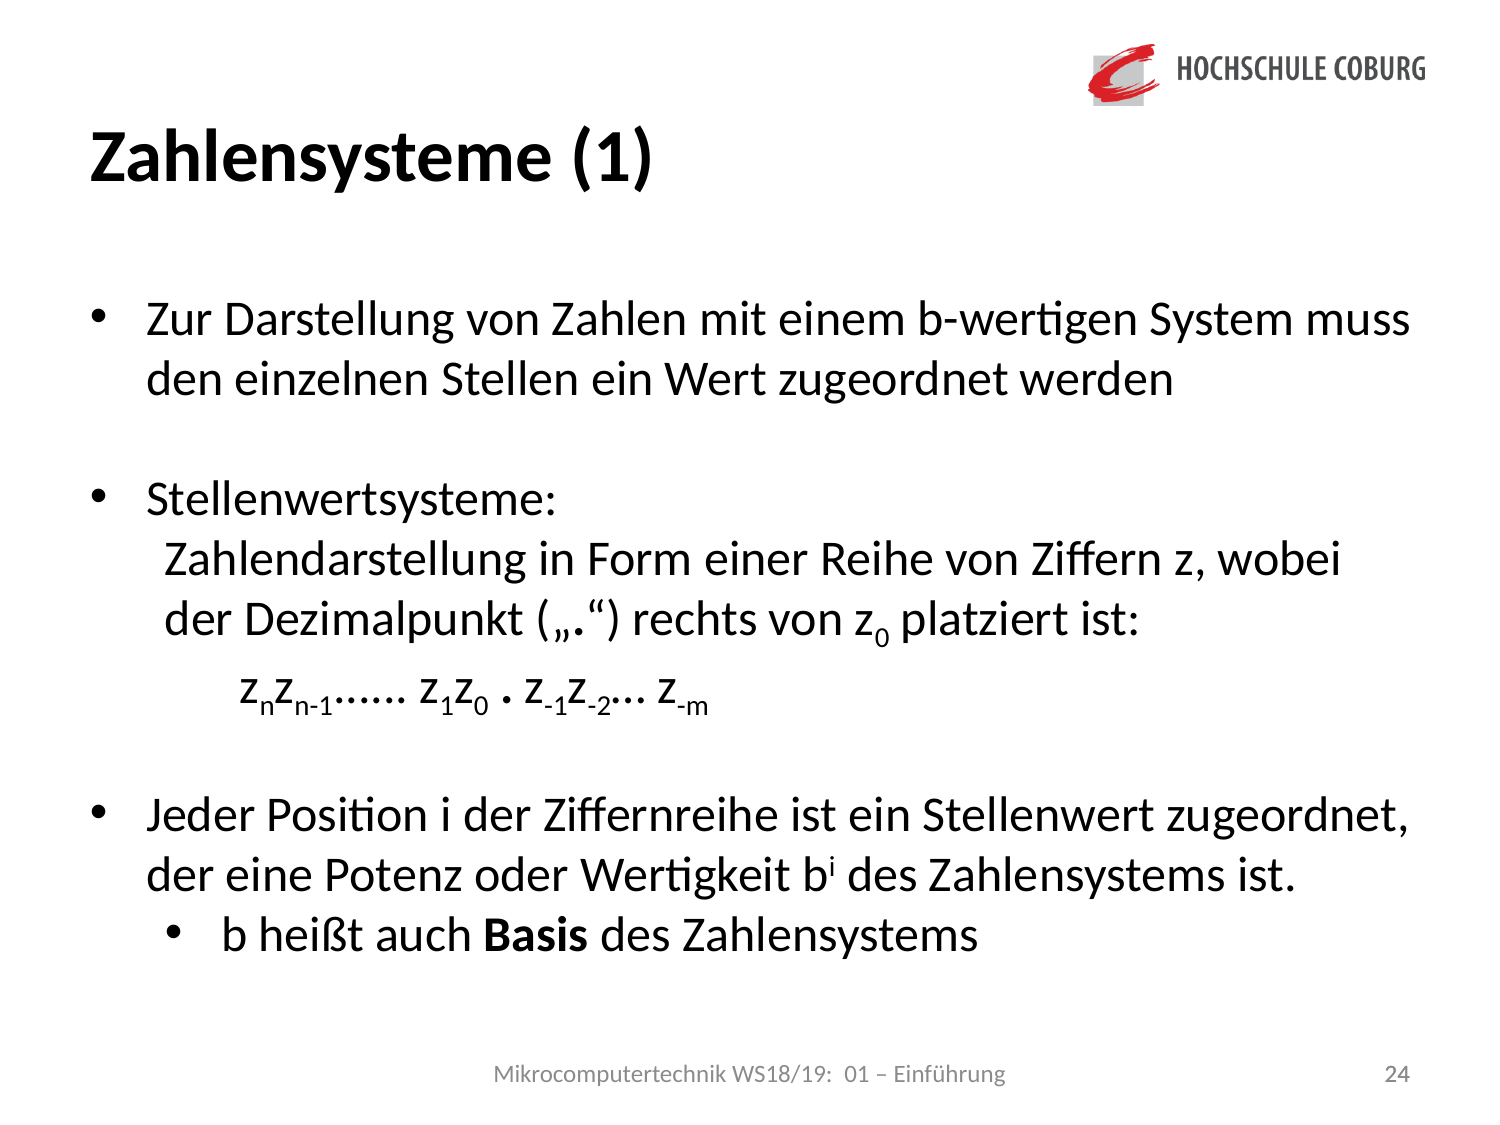

# Zahlensysteme (1)
Zur Darstellung von Zahlen mit einem b-wertigen System muss den einzelnen Stellen ein Wert zugeordnet werden
Stellenwertsysteme:
	Zahlendarstellung in Form einer Reihe von Ziffern z, wobei
	der Dezimalpunkt („.“) rechts von z0 platziert ist:
		znzn-1...... z1z0 . z-1z-2… z-m
Jeder Position i der Ziffernreihe ist ein Stellenwert zugeordnet, der eine Potenz oder Wertigkeit bi des Zahlensystems ist.
b heißt auch Basis des Zahlensystems
MCT01: Einführung
24